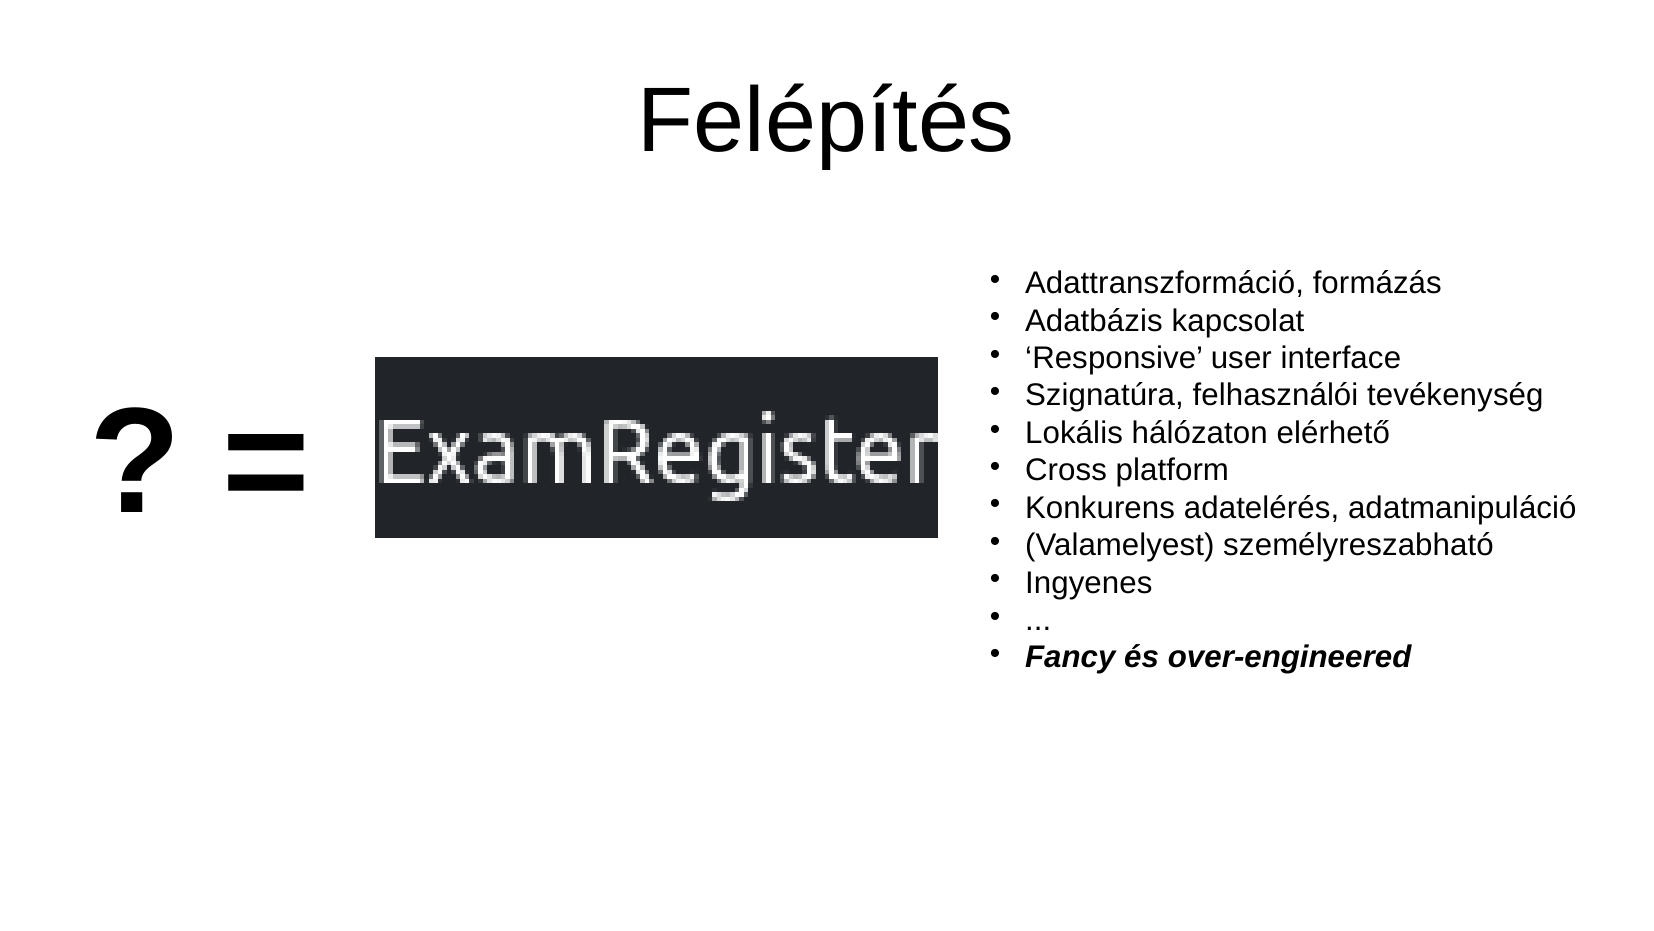

# Felépítés
Adattranszformáció, formázás
Adatbázis kapcsolat
‘Responsive’ user interface
Szignatúra, felhasználói tevékenység
Lokális hálózaton elérhető
Cross platform
Konkurens adatelérés, adatmanipuláció
(Valamelyest) személyreszabható
Ingyenes
...
Fancy és over-engineered
? =